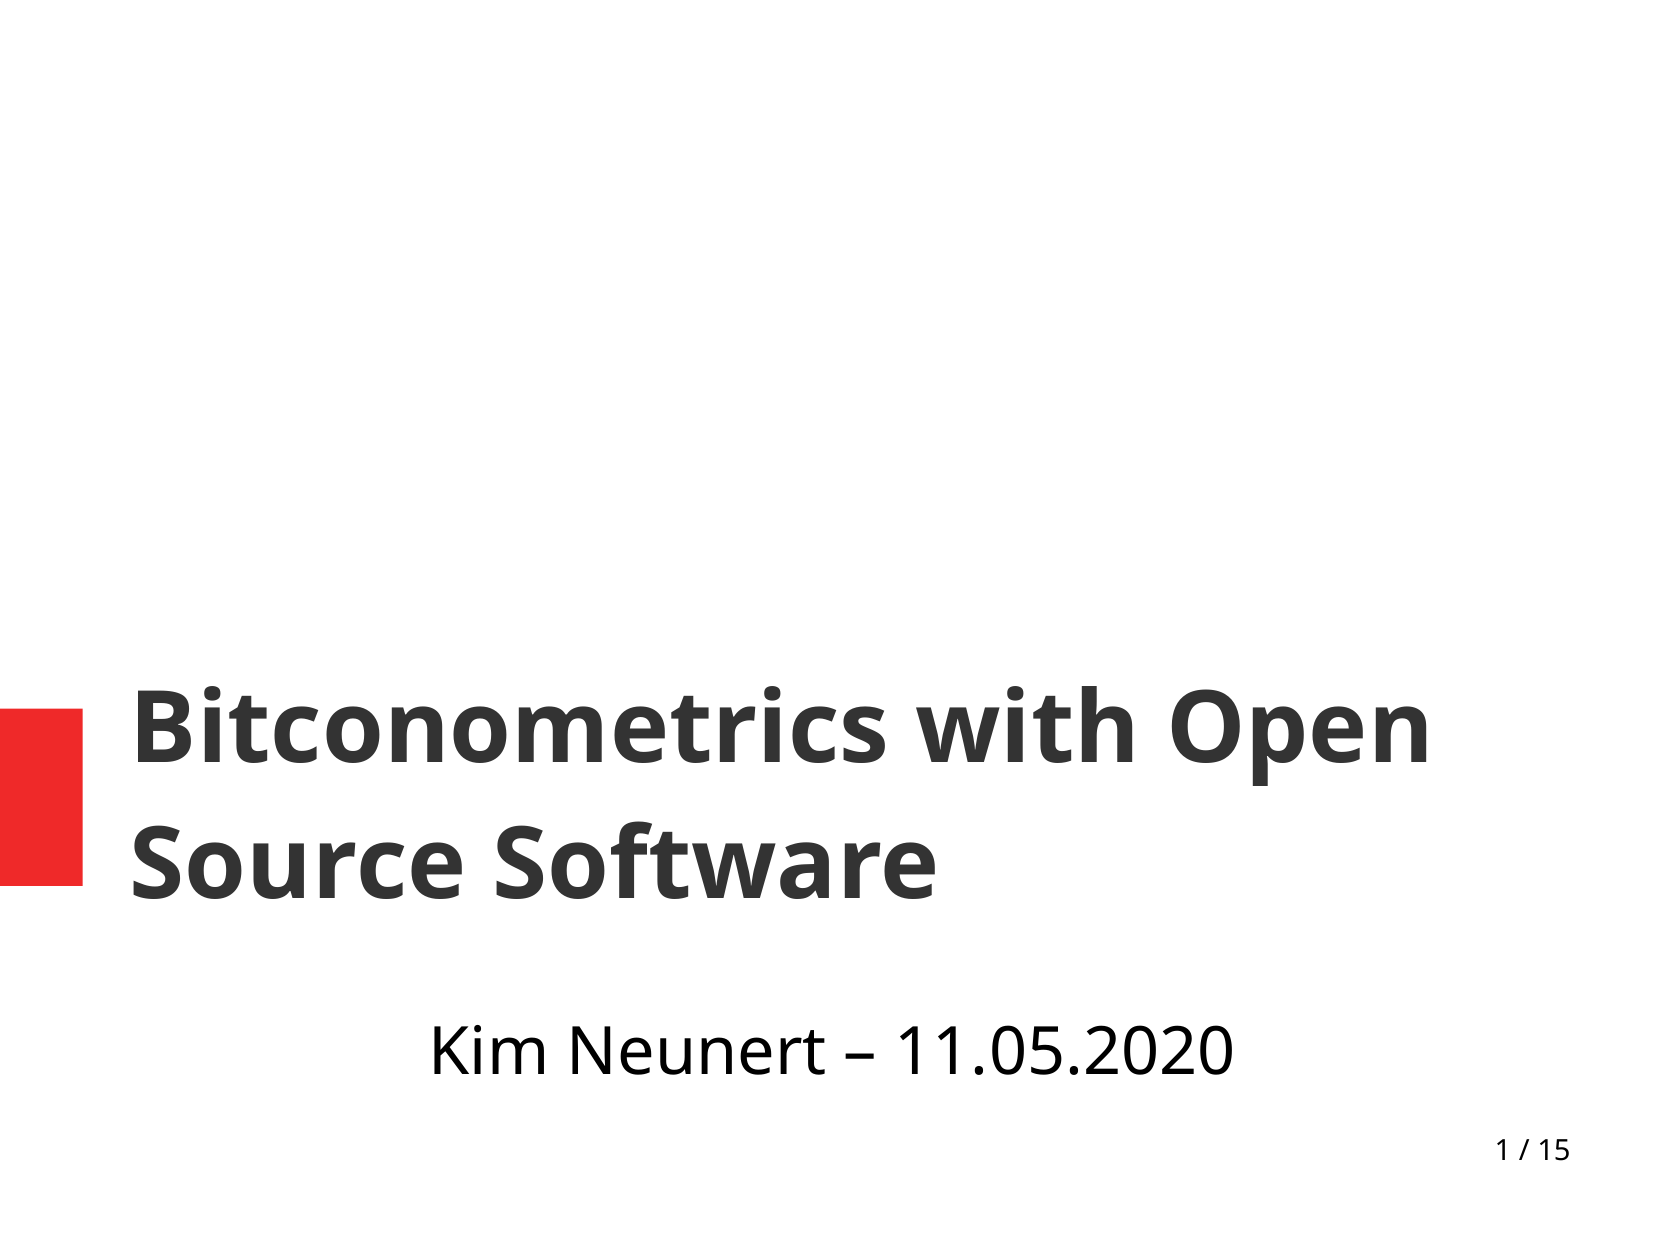

# Bitconometrics with Open Source Software
Kim Neunert – 11.05.2020
1